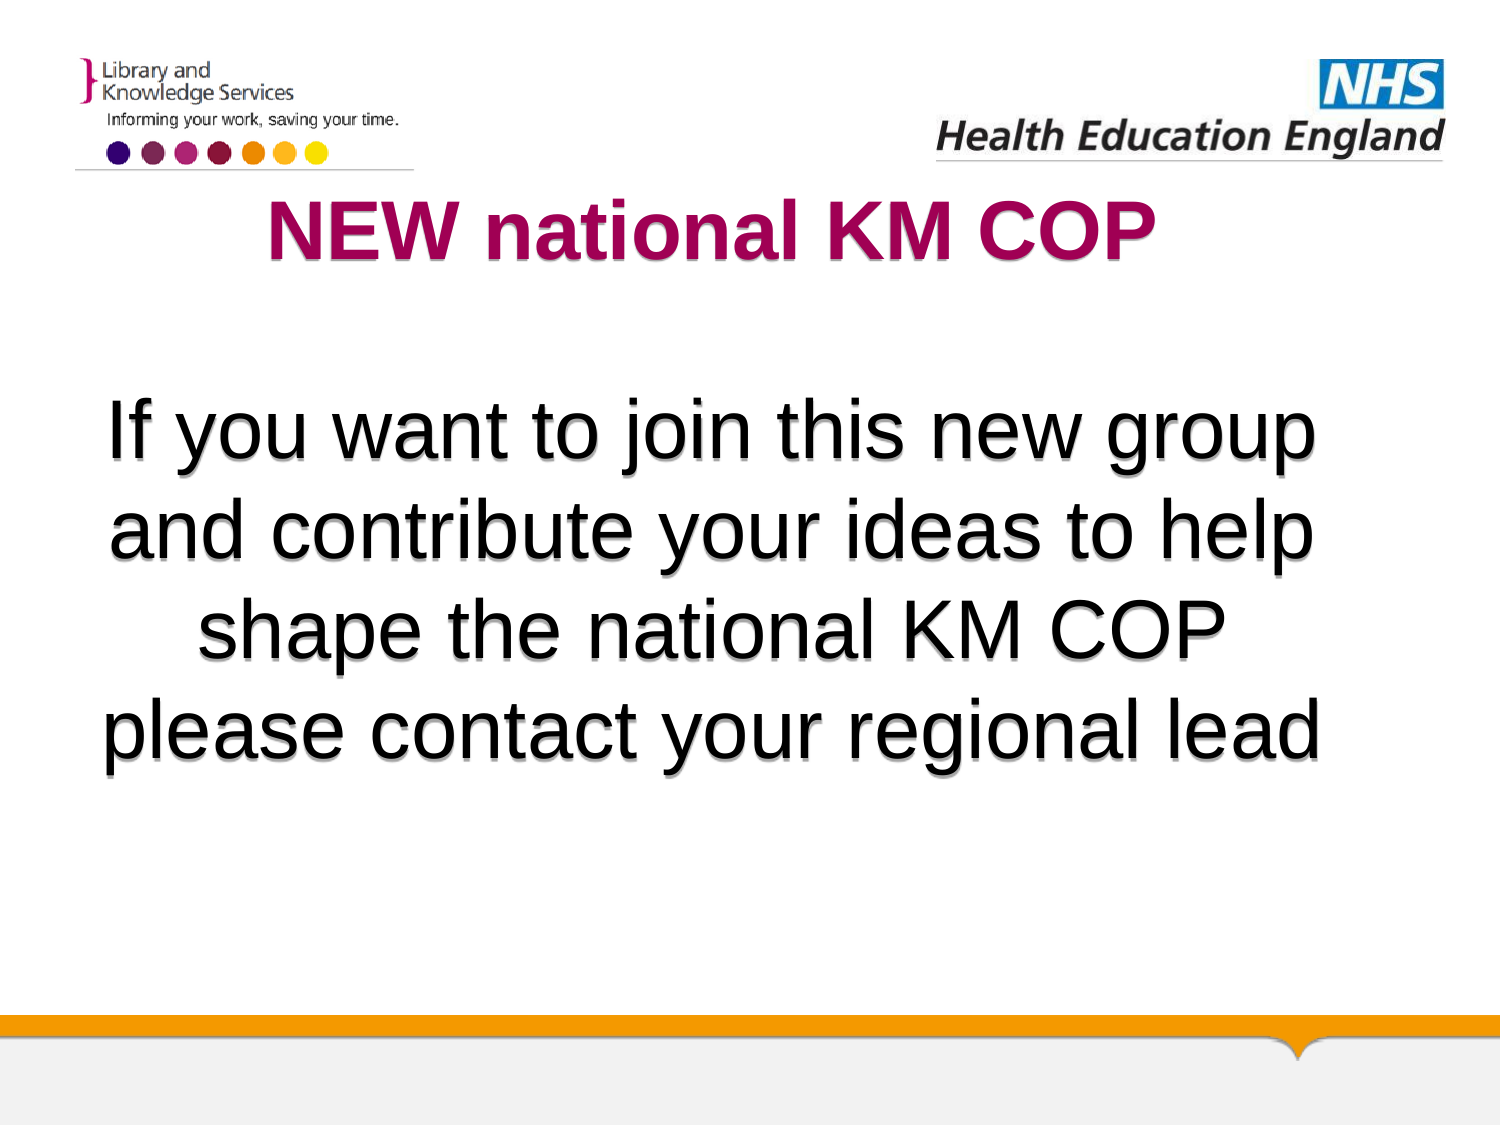

# NEW national KM COP If you want to join this new group and contribute your ideas to help shape the national KM COP please contact your regional lead